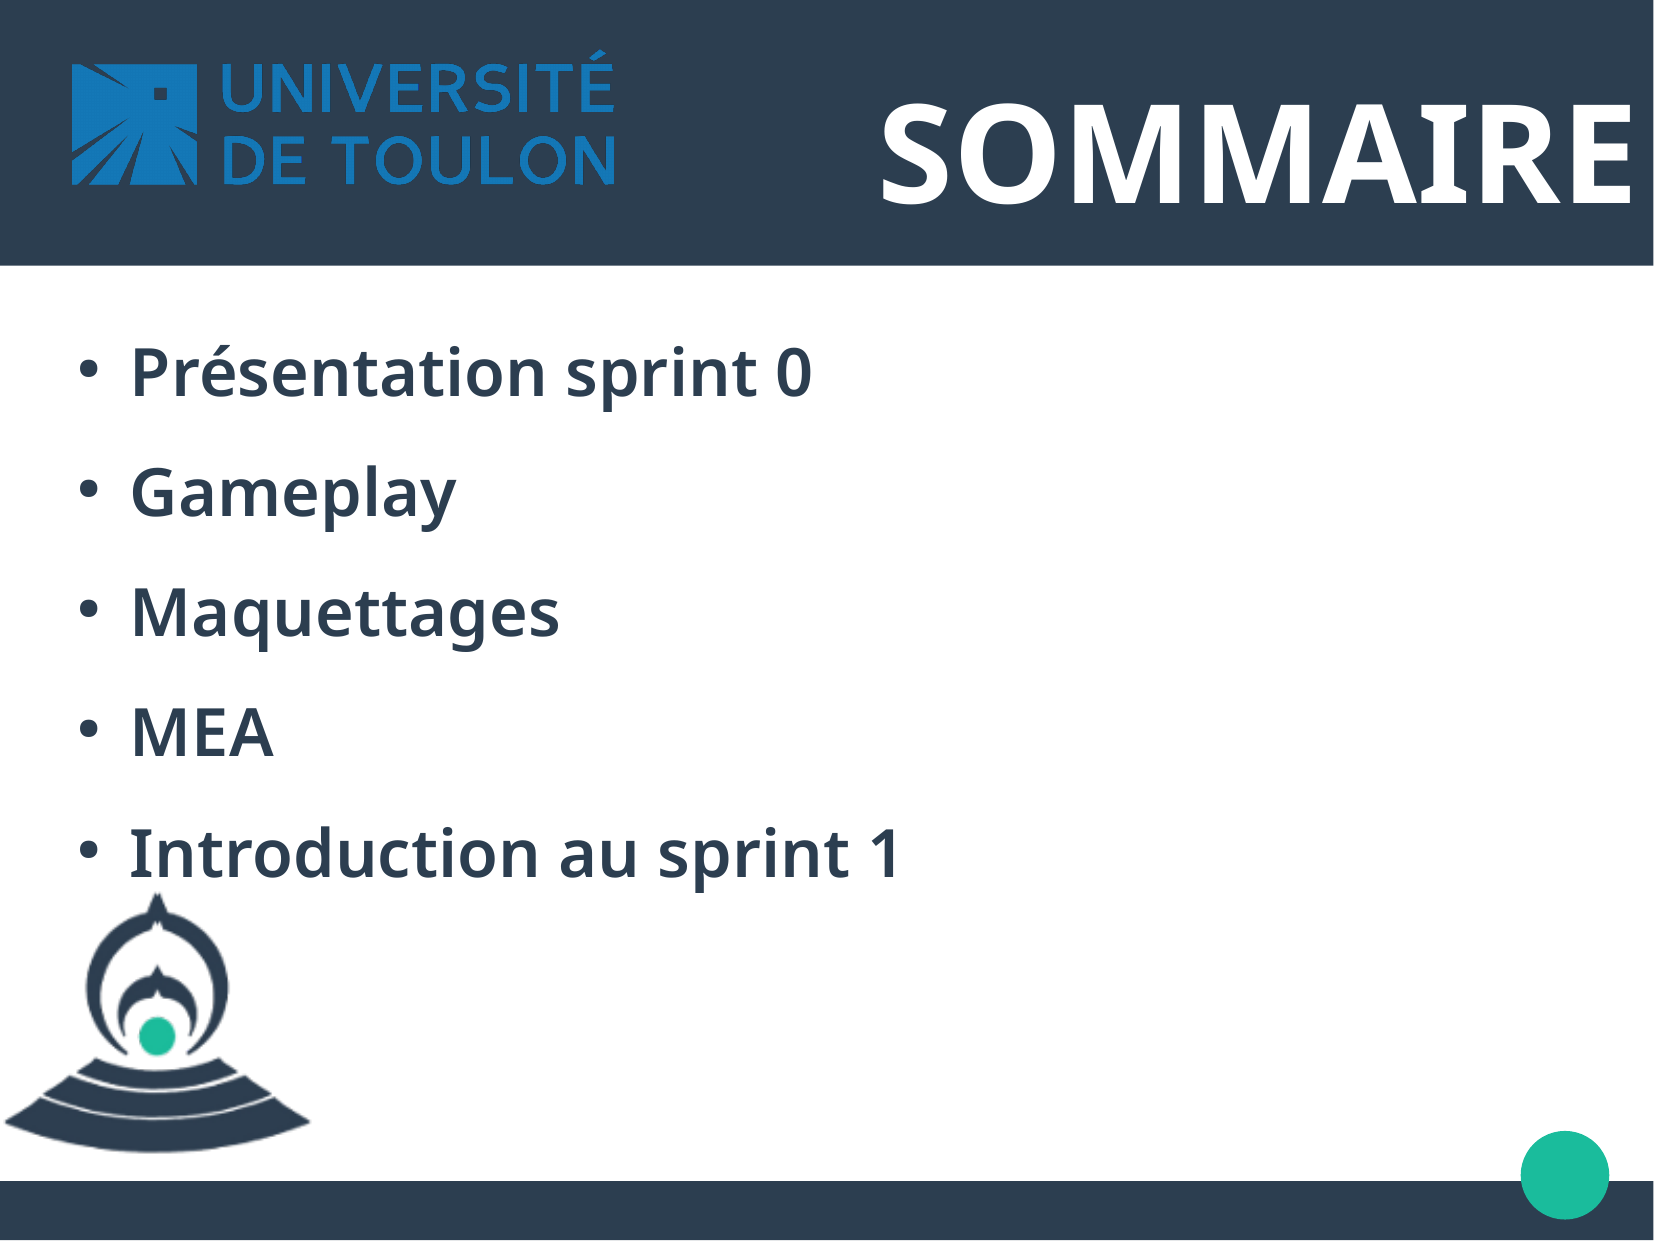

#
SOMMAIRE
Présentation sprint 0
Gameplay
Maquettages
MEA
Introduction au sprint 1